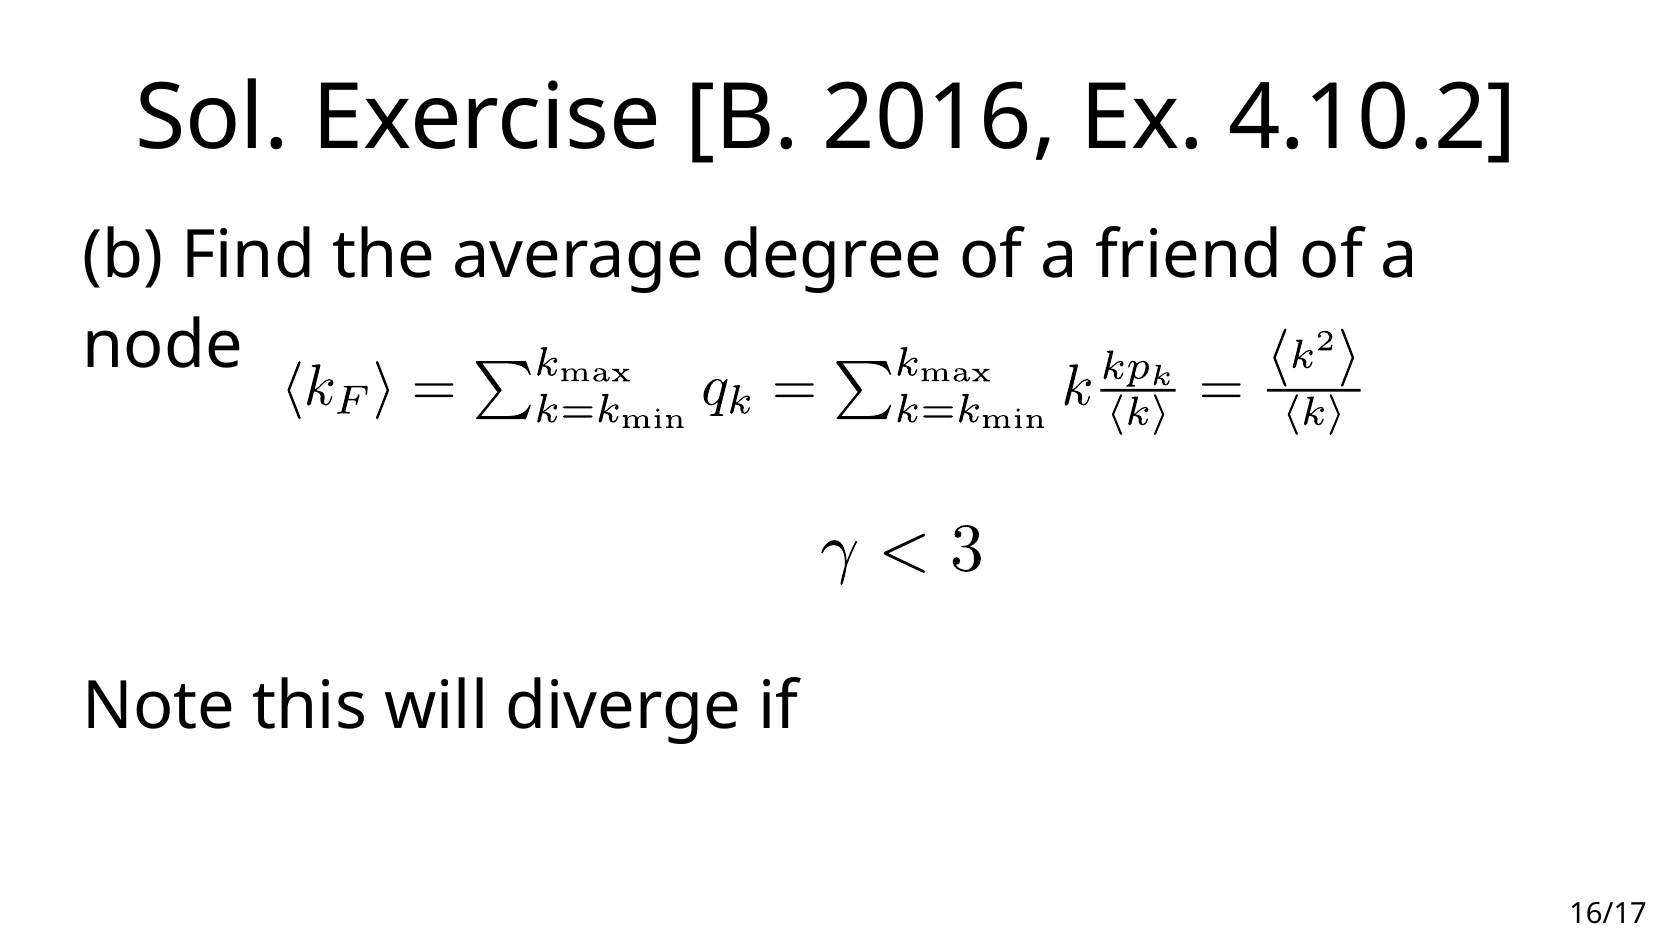

# Sol. Exercise [B. 2016, Ex. 4.10.2]
(b) Find the average degree of a friend of a node
Note this will diverge if
16